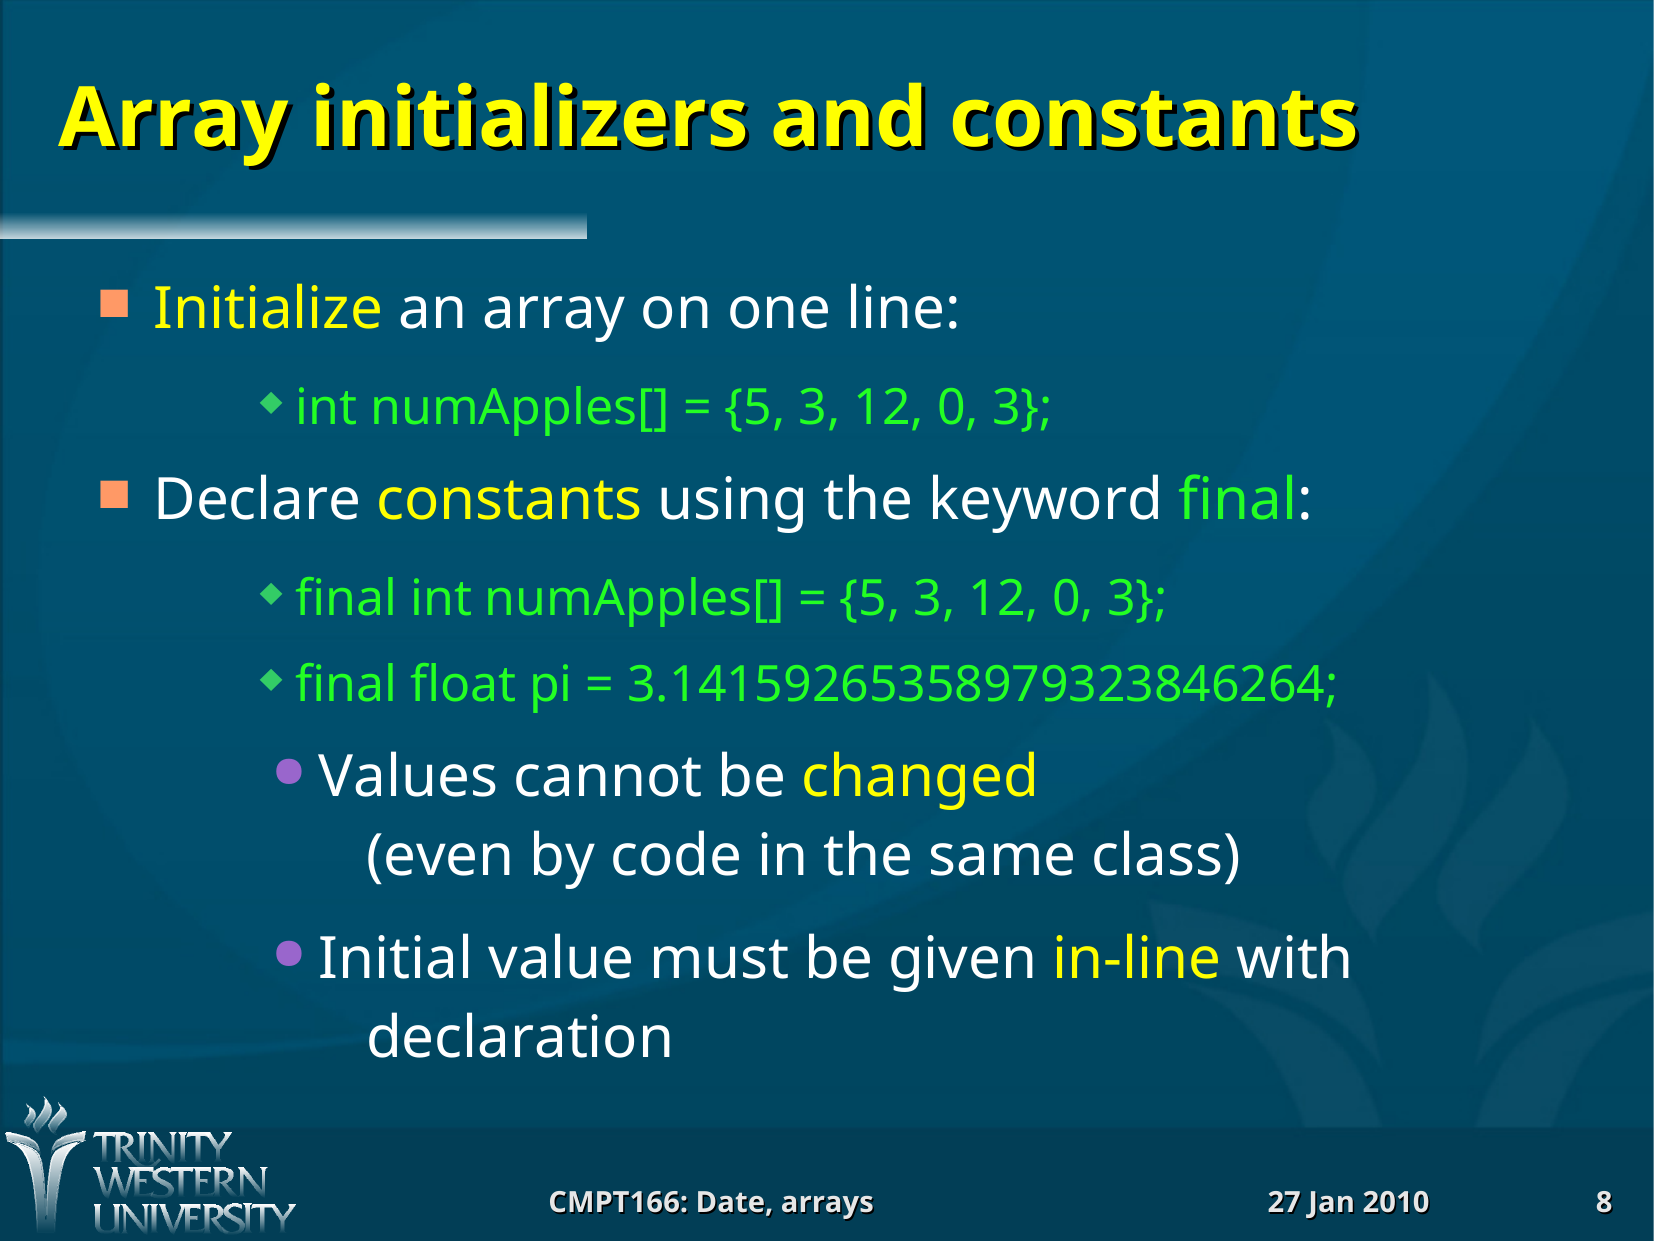

# Array initializers and constants
Initialize an array on one line:
int numApples[] = {5, 3, 12, 0, 3};
Declare constants using the keyword final:
final int numApples[] = {5, 3, 12, 0, 3};
final float pi = 3.14159265358979323846264;
Values cannot be changed
(even by code in the same class)
Initial value must be given in-line with declaration
CMPT166: Date, arrays
27 Jan 2010
8